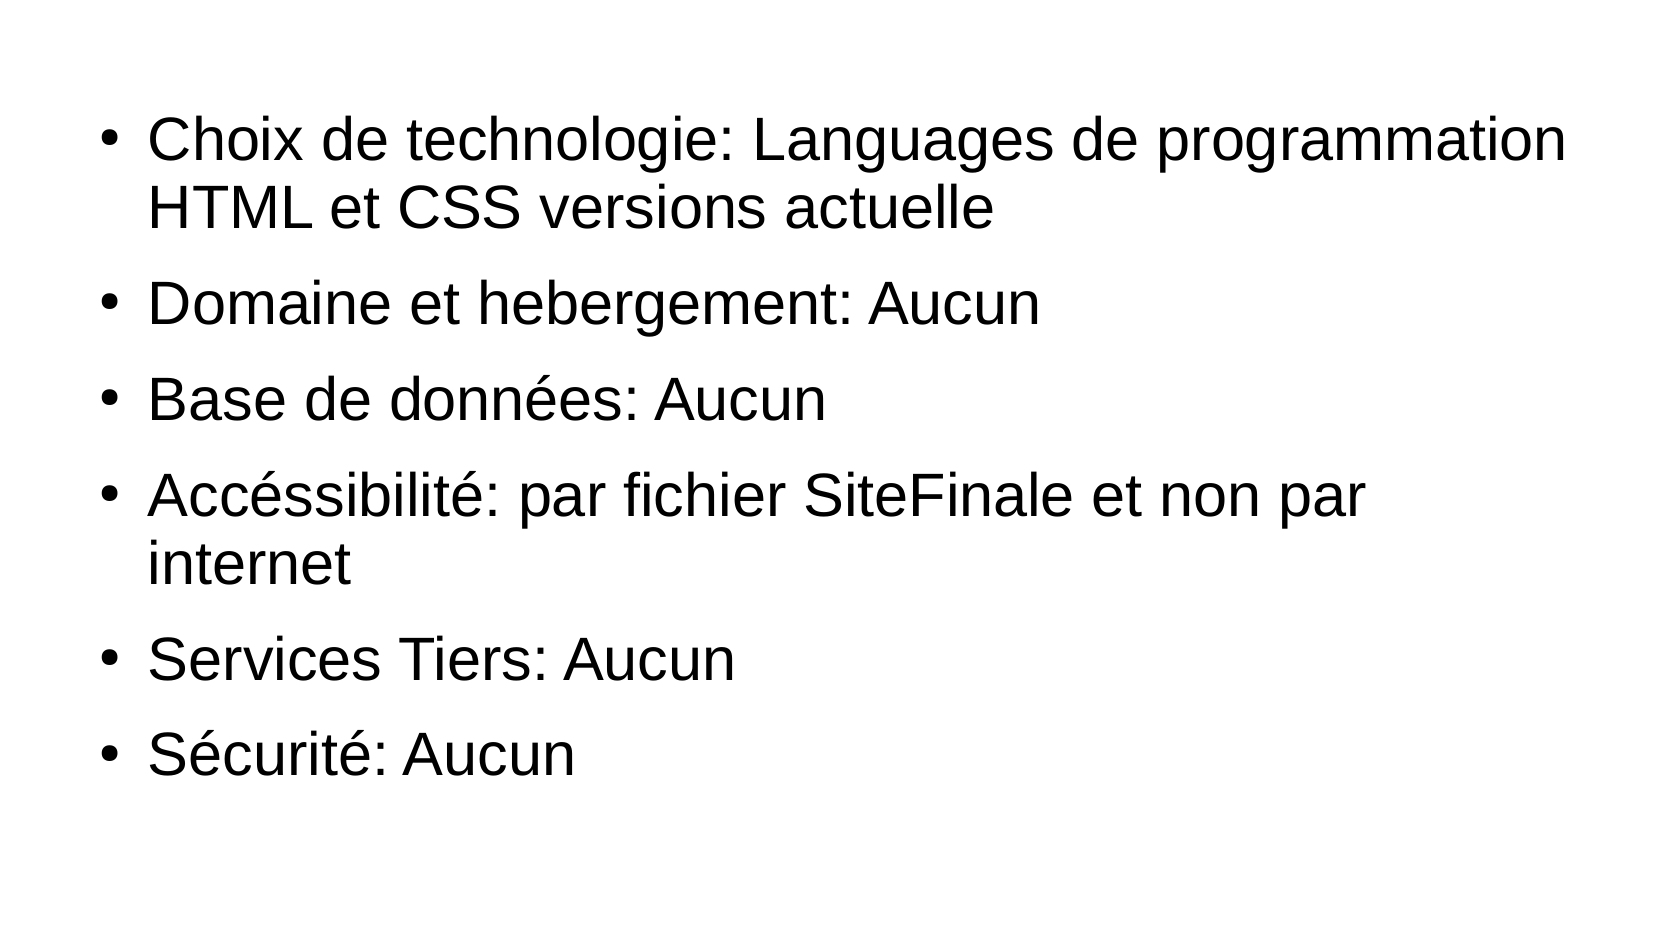

# Choix de technologie: Languages de programmation HTML et CSS versions actuelle
Domaine et hebergement: Aucun
Base de données: Aucun
Accéssibilité: par fichier SiteFinale et non par internet
Services Tiers: Aucun
Sécurité: Aucun